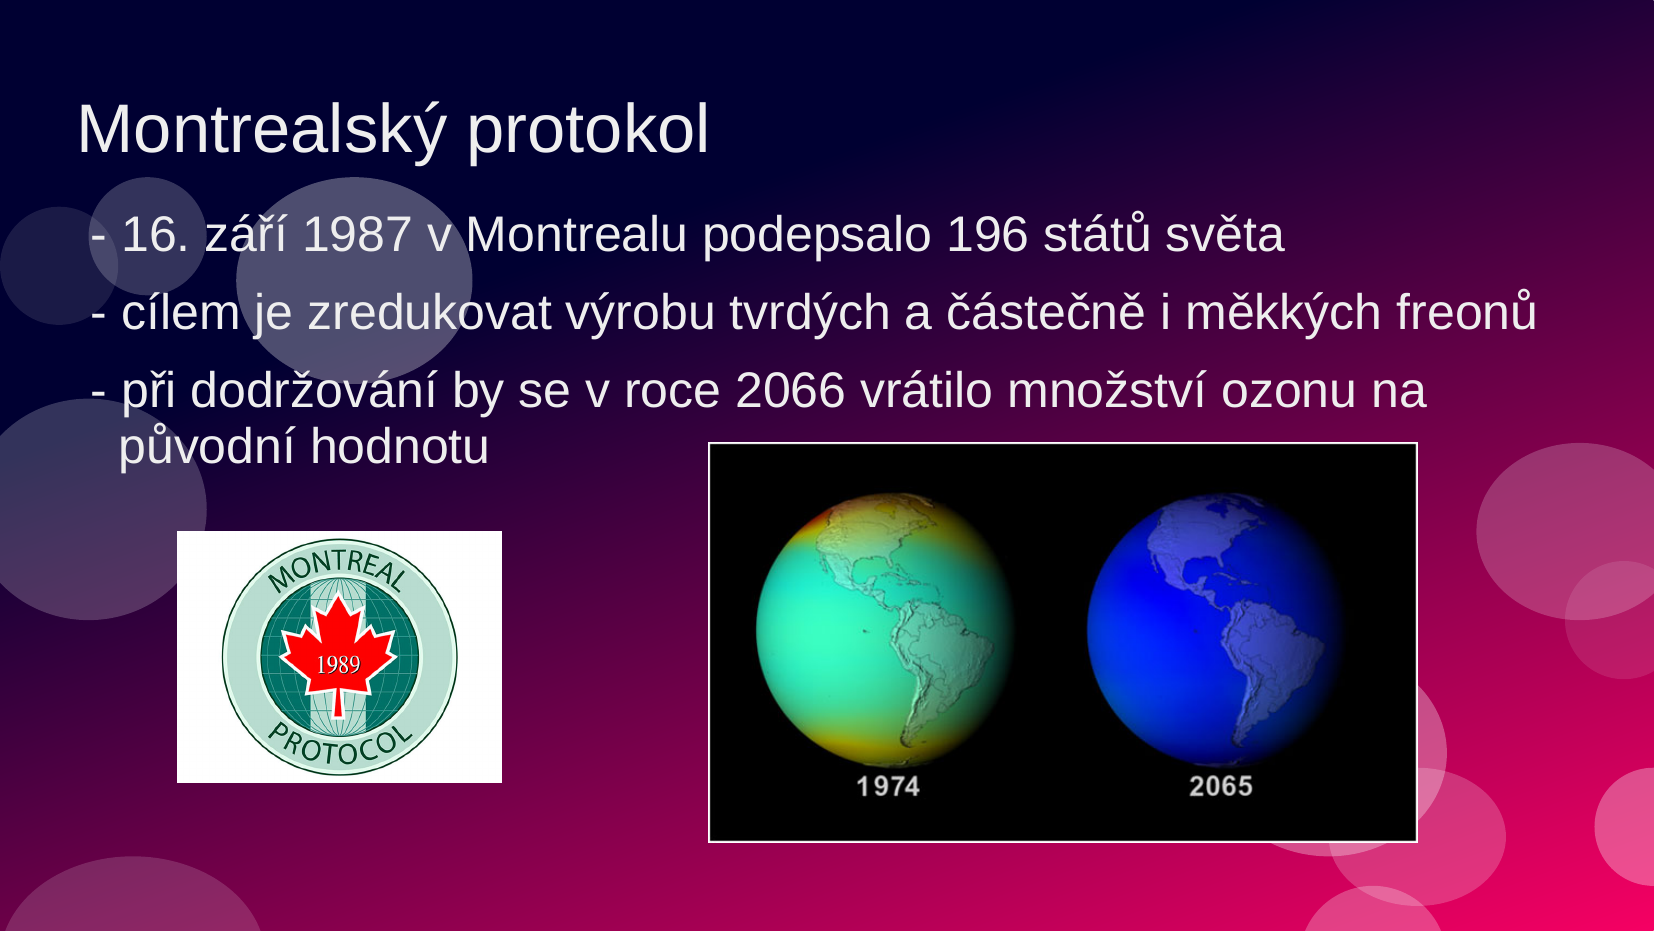

# Montrealský protokol
 - 16. září 1987 v Montrealu podepsalo 196 států světa
 - cílem je zredukovat výrobu tvrdých a částečně i měkkých freonů
 - při dodržování by se v roce 2066 vrátilo množství ozonu na původní hodnotu